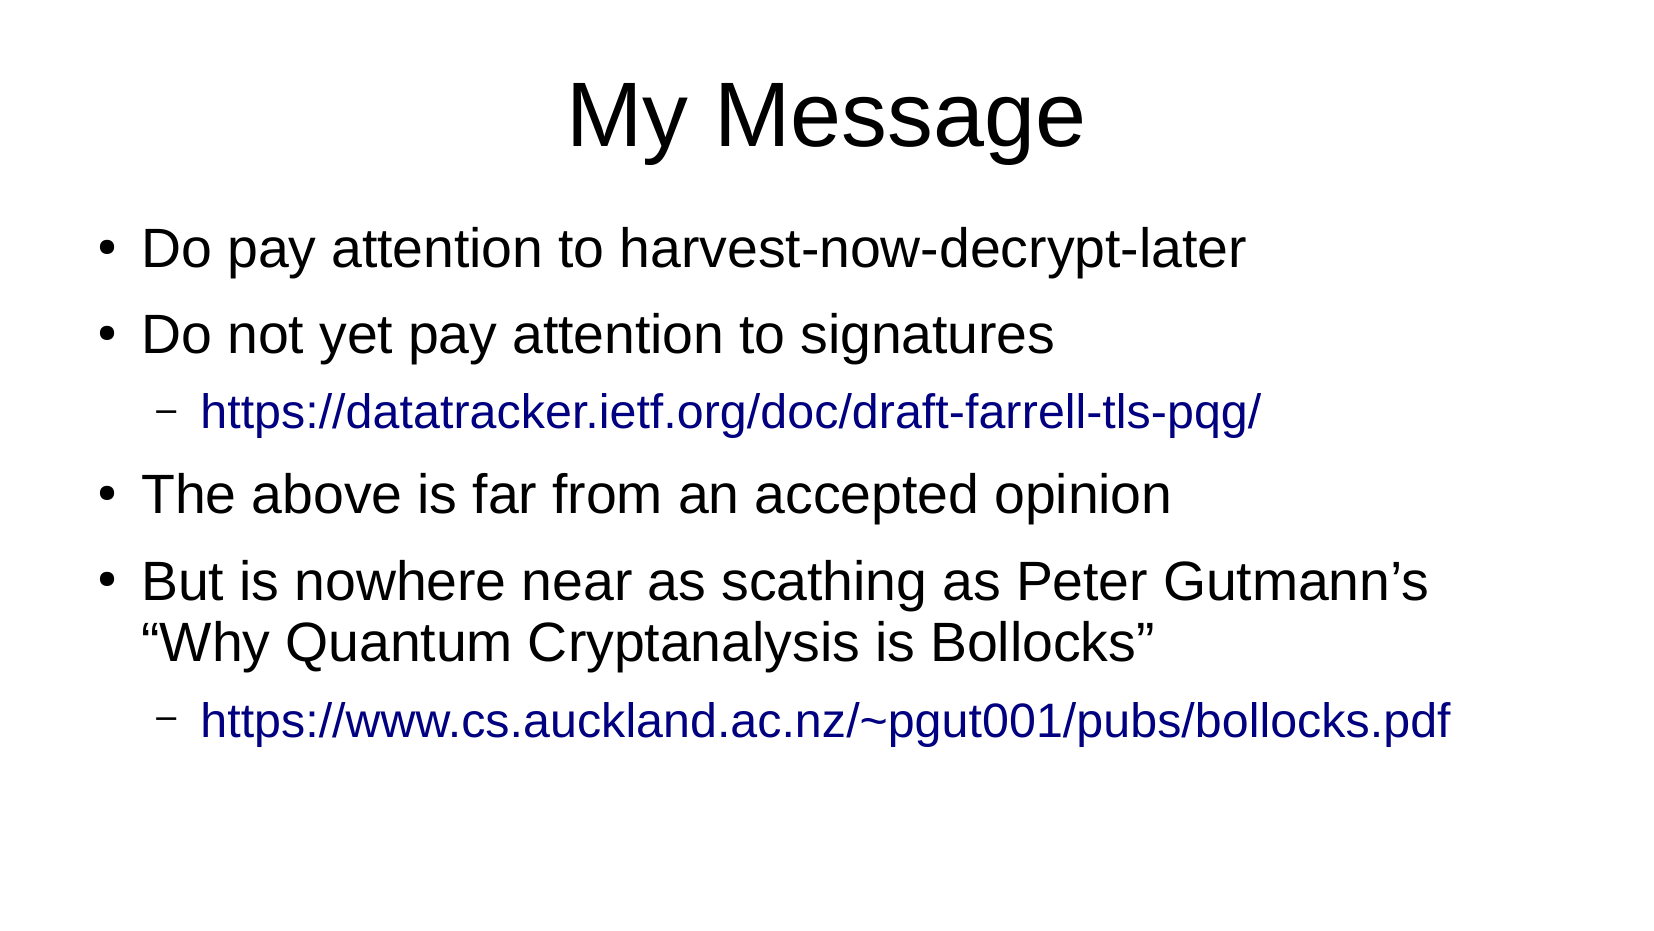

# My Message
Do pay attention to harvest-now-decrypt-later
Do not yet pay attention to signatures
https://datatracker.ietf.org/doc/draft-farrell-tls-pqg/
The above is far from an accepted opinion
But is nowhere near as scathing as Peter Gutmann’s “Why Quantum Cryptanalysis is Bollocks”
https://www.cs.auckland.ac.nz/~pgut001/pubs/bollocks.pdf